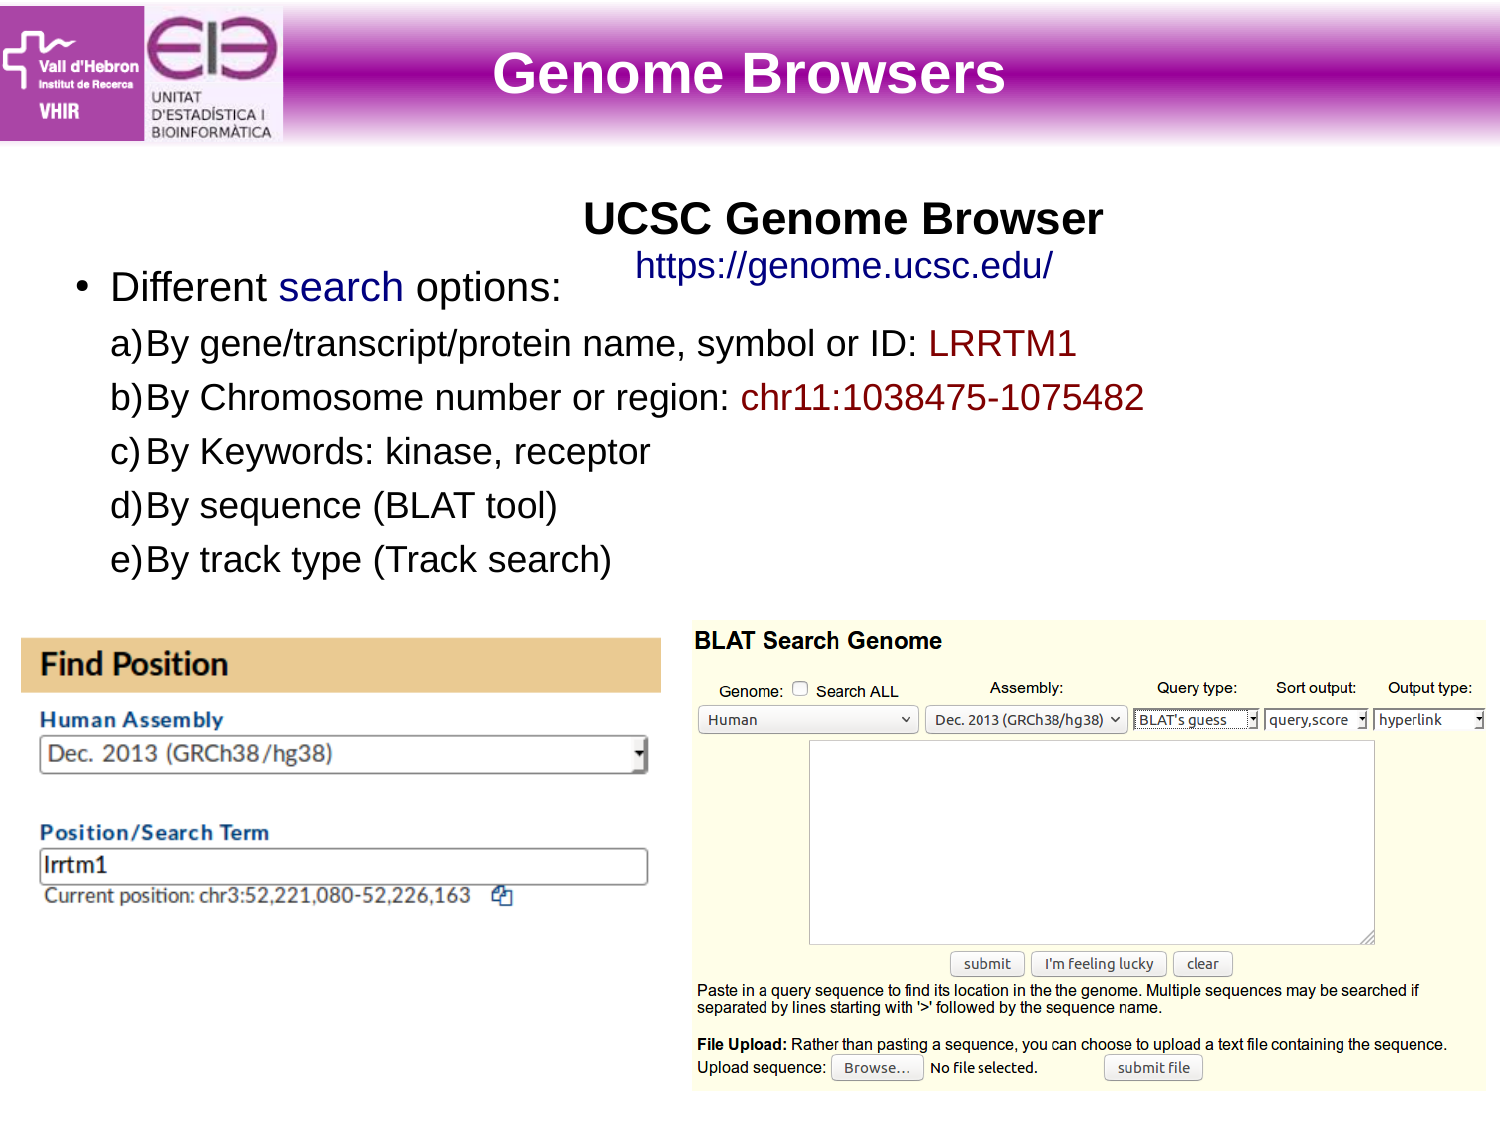

Genome Browsers
UCSC Genome Browser
https://genome.ucsc.edu/
Different search options:
By gene/transcript/protein name, symbol or ID: LRRTM1
By Chromosome number or region: chr11:1038475-1075482
By Keywords: kinase, receptor
By sequence (BLAT tool)
By track type (Track search)